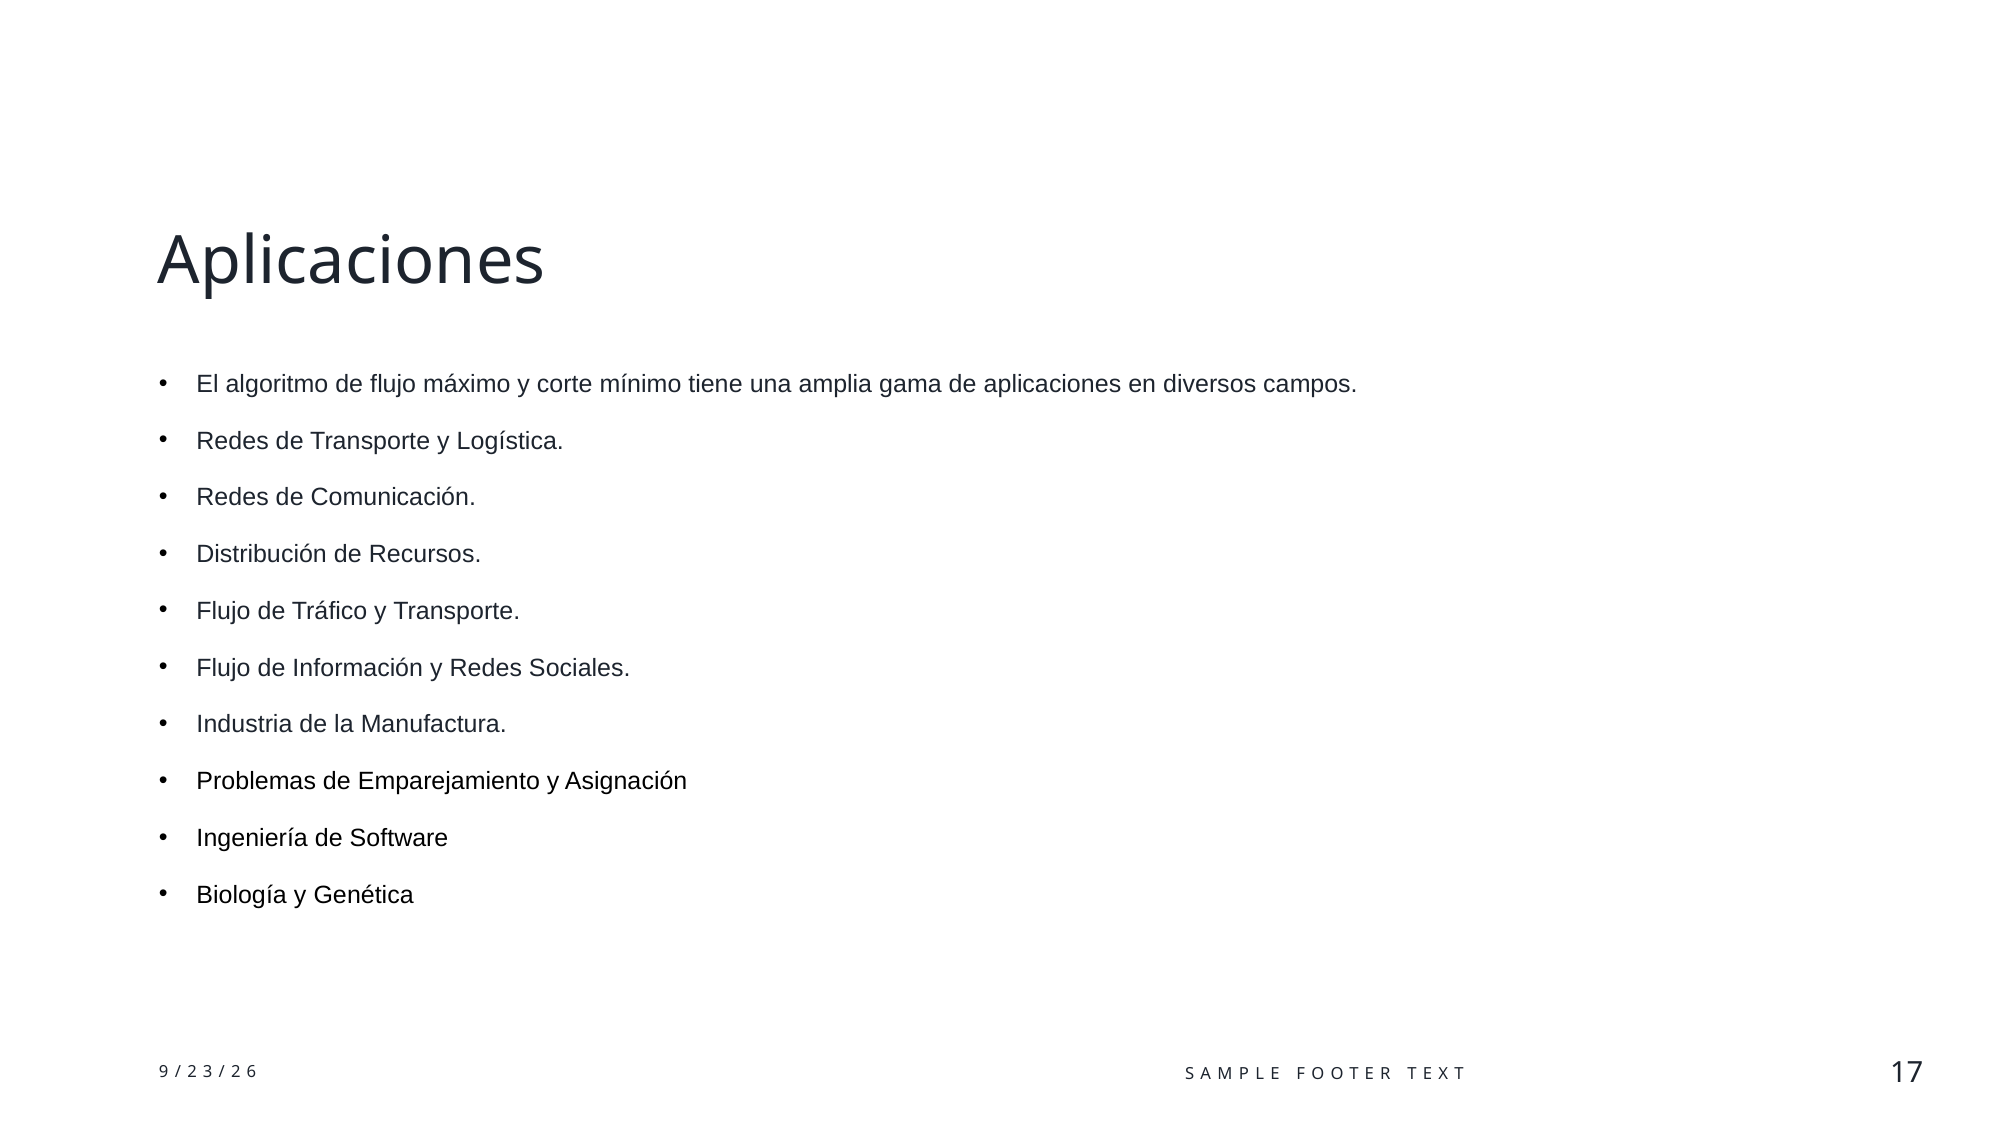

# Aplicaciones
El algoritmo de flujo máximo y corte mínimo tiene una amplia gama de aplicaciones en diversos campos.
Redes de Transporte y Logística.
Redes de Comunicación.
Distribución de Recursos.
Flujo de Tráfico y Transporte.
Flujo de Información y Redes Sociales.
Industria de la Manufactura.
Problemas de Emparejamiento y Asignación
Ingeniería de Software
Biología y Genética
Sample Footer Text